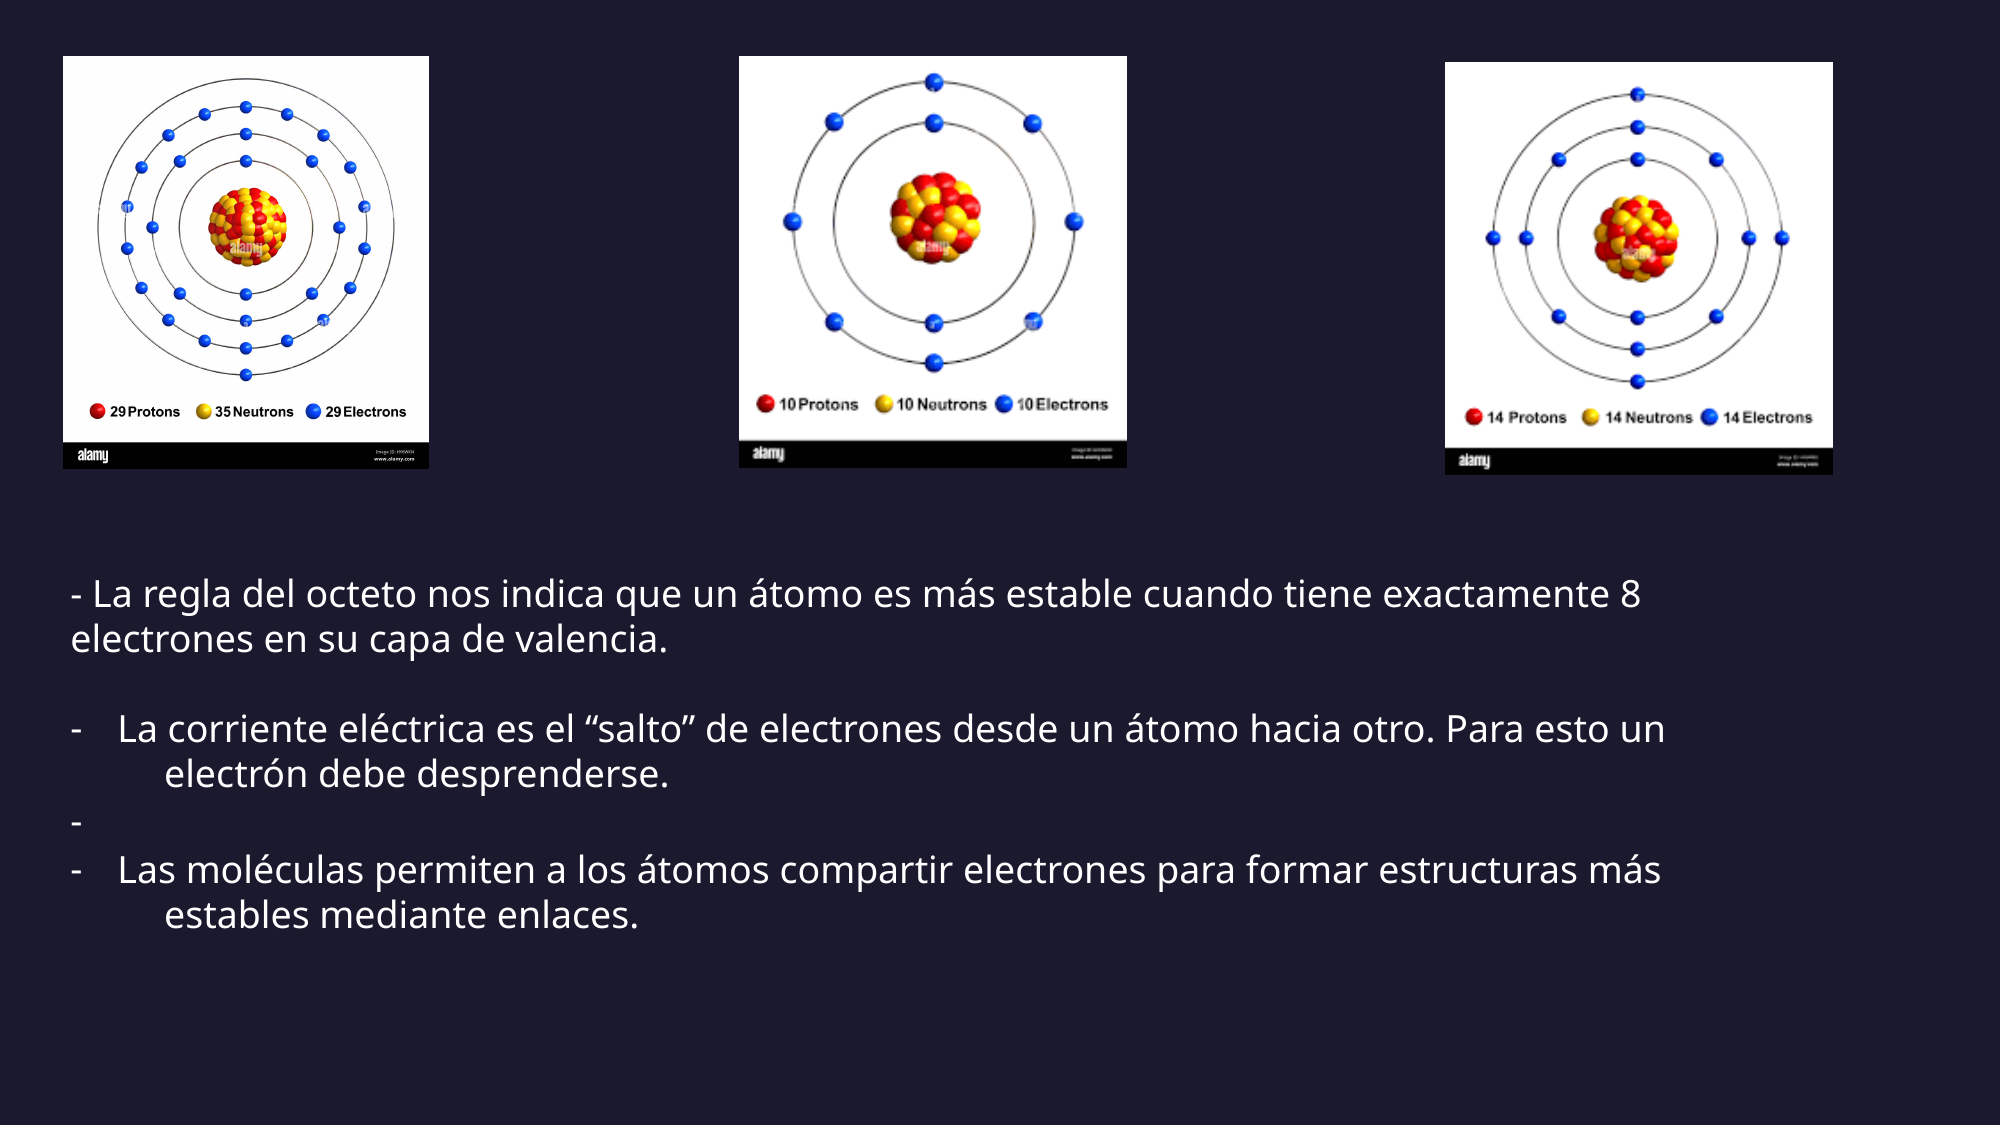

- La regla del octeto nos indica que un átomo es más estable cuando tiene exactamente 8 electrones en su capa de valencia.
La corriente eléctrica es el “salto” de electrones desde un átomo hacia otro. Para esto un electrón debe desprenderse.
Las moléculas permiten a los átomos compartir electrones para formar estructuras más estables mediante enlaces.